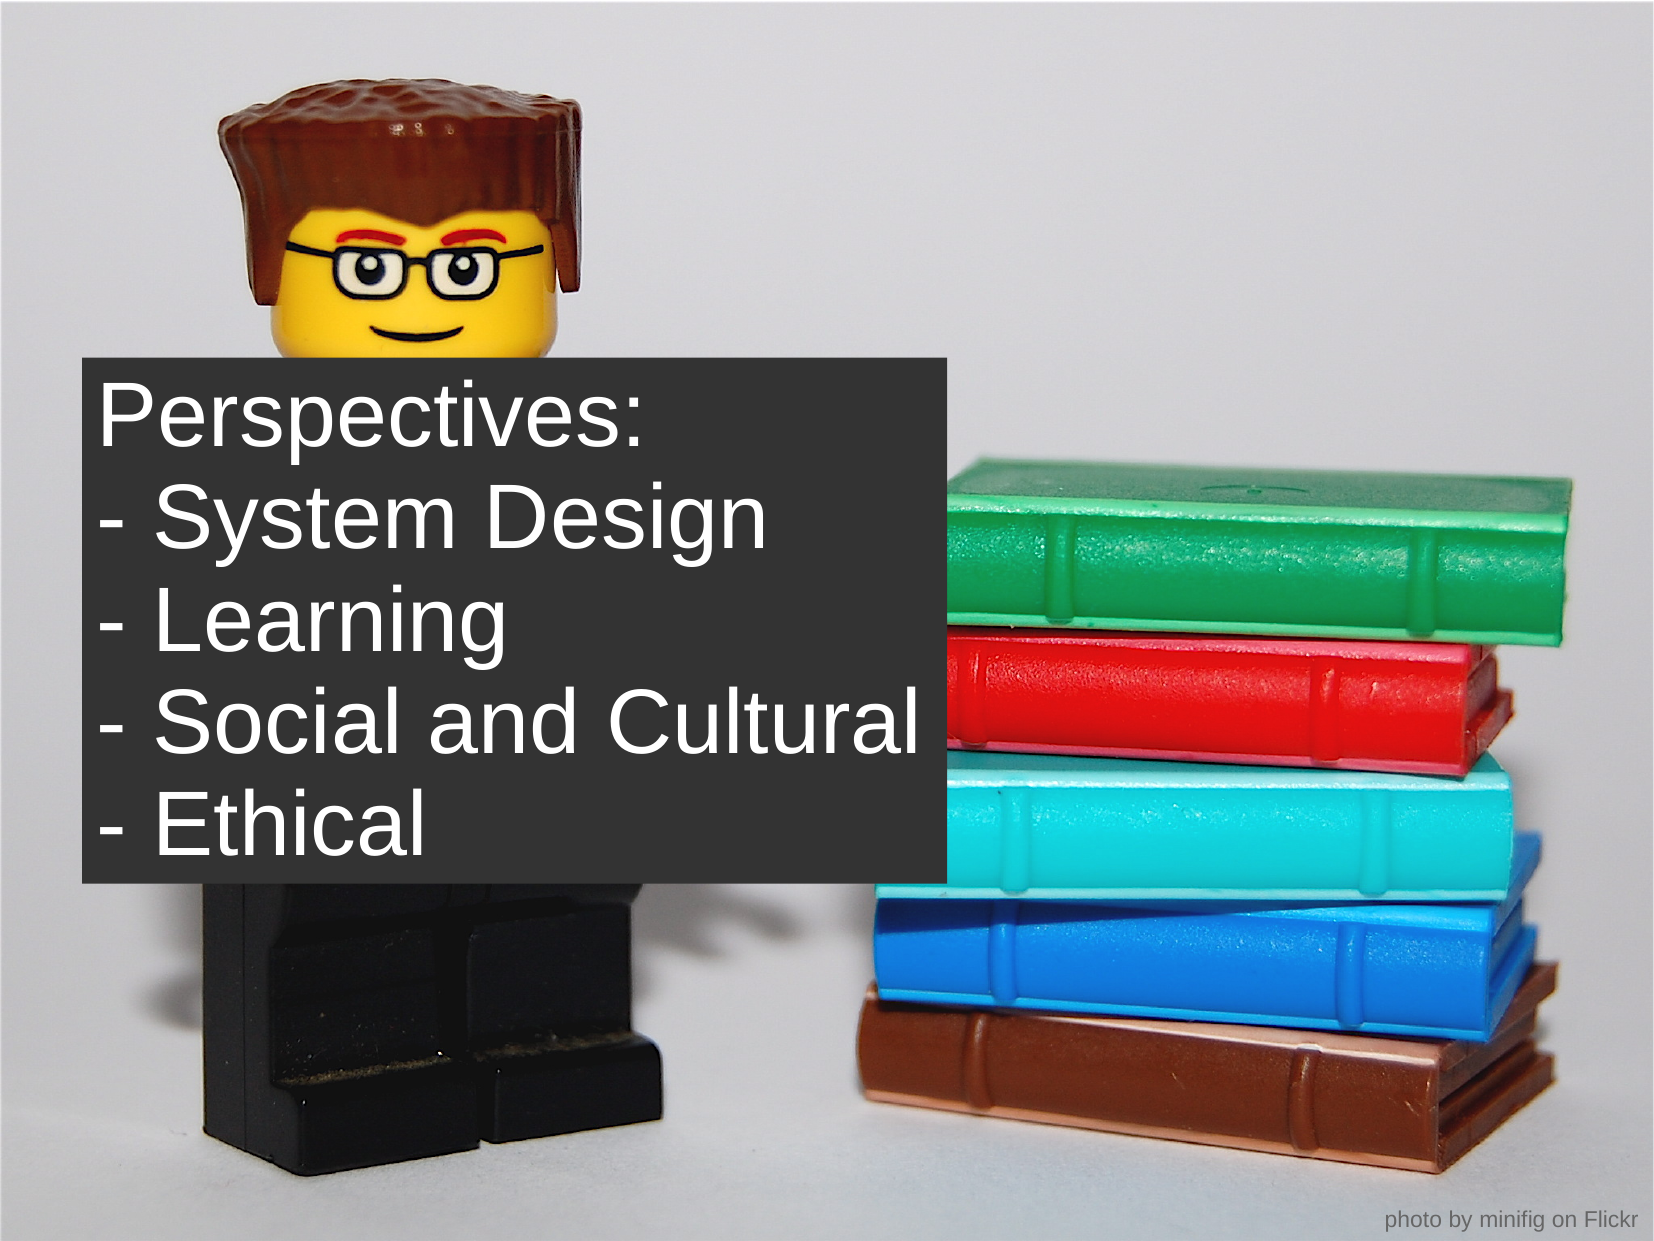

Perspectives:
- System Design
- Learning
- Social and Cultural
- Ethical
photo by minifig on Flickr